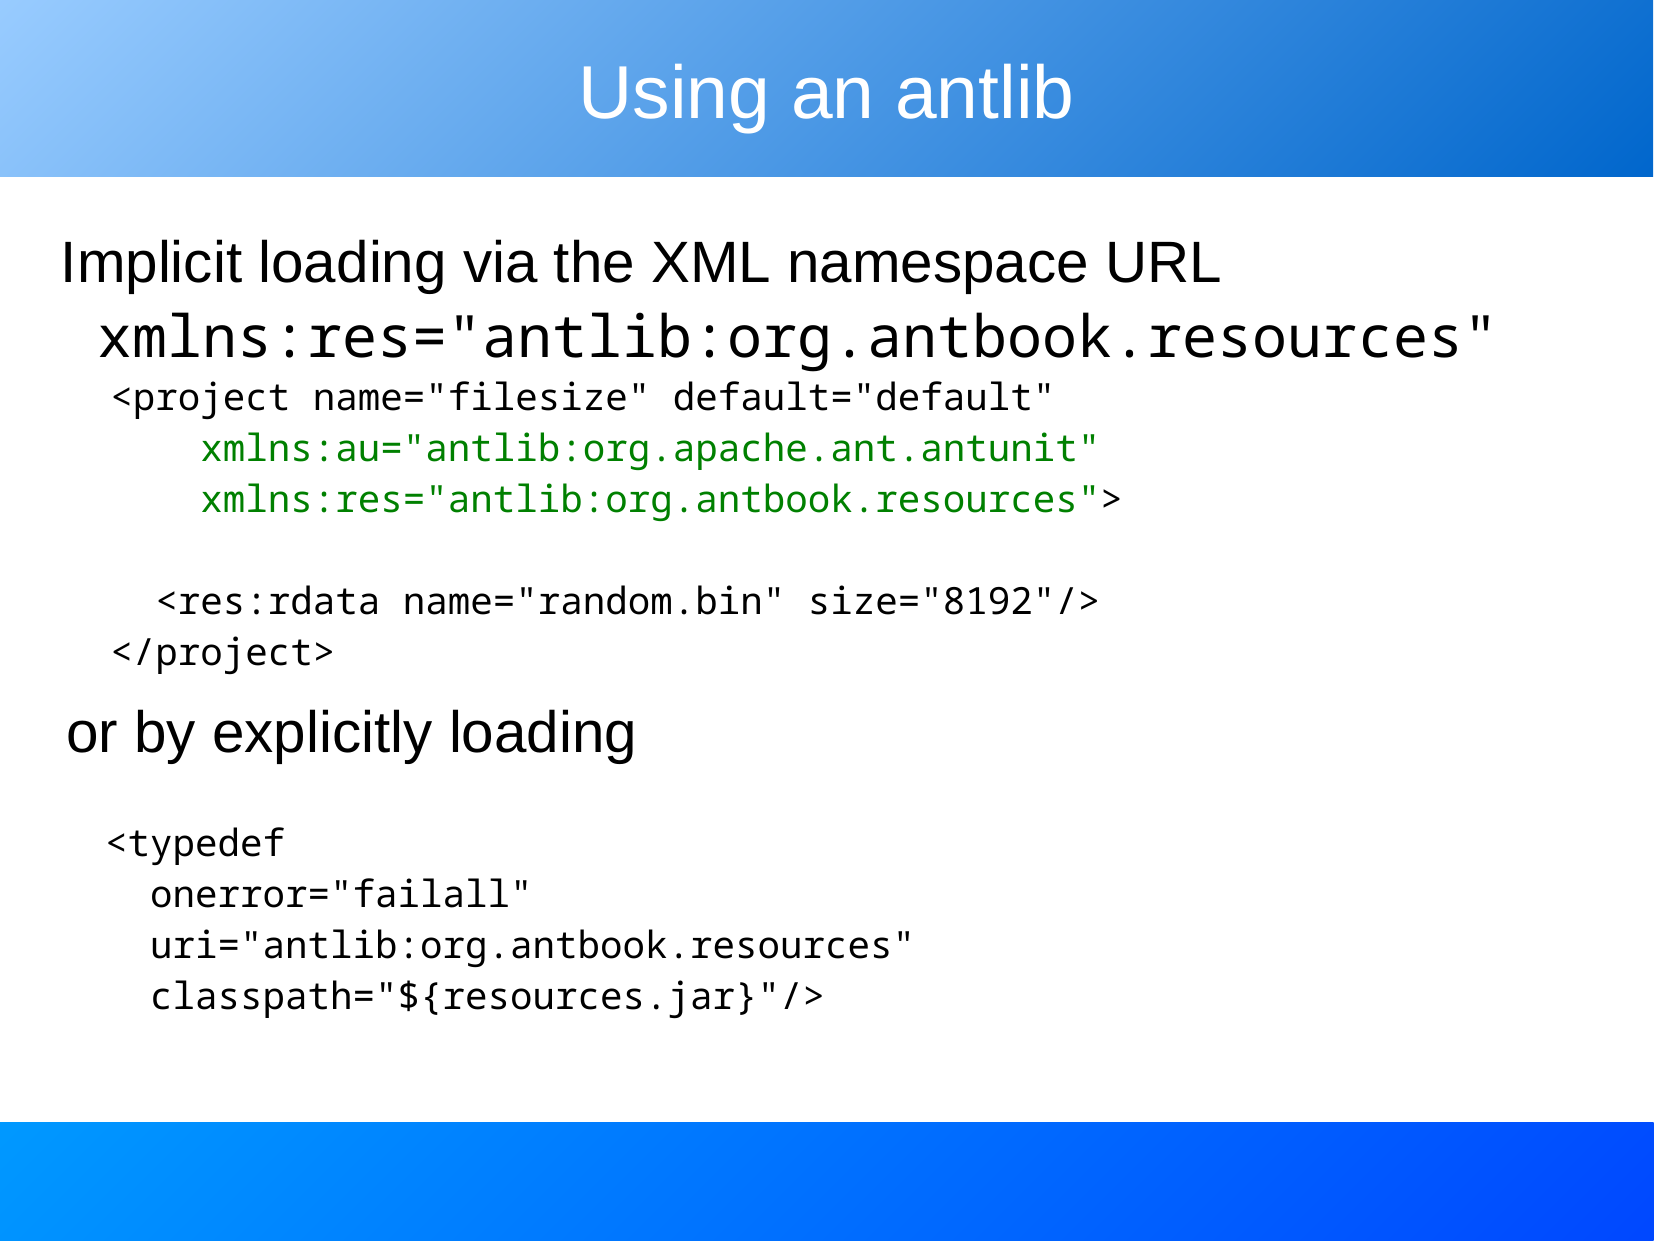

# Using an antlib
Implicit loading via the XML namespace URL
xmlns:res="antlib:org.antbook.resources"
<project name="filesize" default="default"
 xmlns:au="antlib:org.apache.ant.antunit"
 xmlns:res="antlib:org.antbook.resources">
 <res:rdata name="random.bin" size="8192"/>
</project>
or by explicitly loading
<typedef
 onerror="failall"
 uri="antlib:org.antbook.resources"
 classpath="${resources.jar}"/>